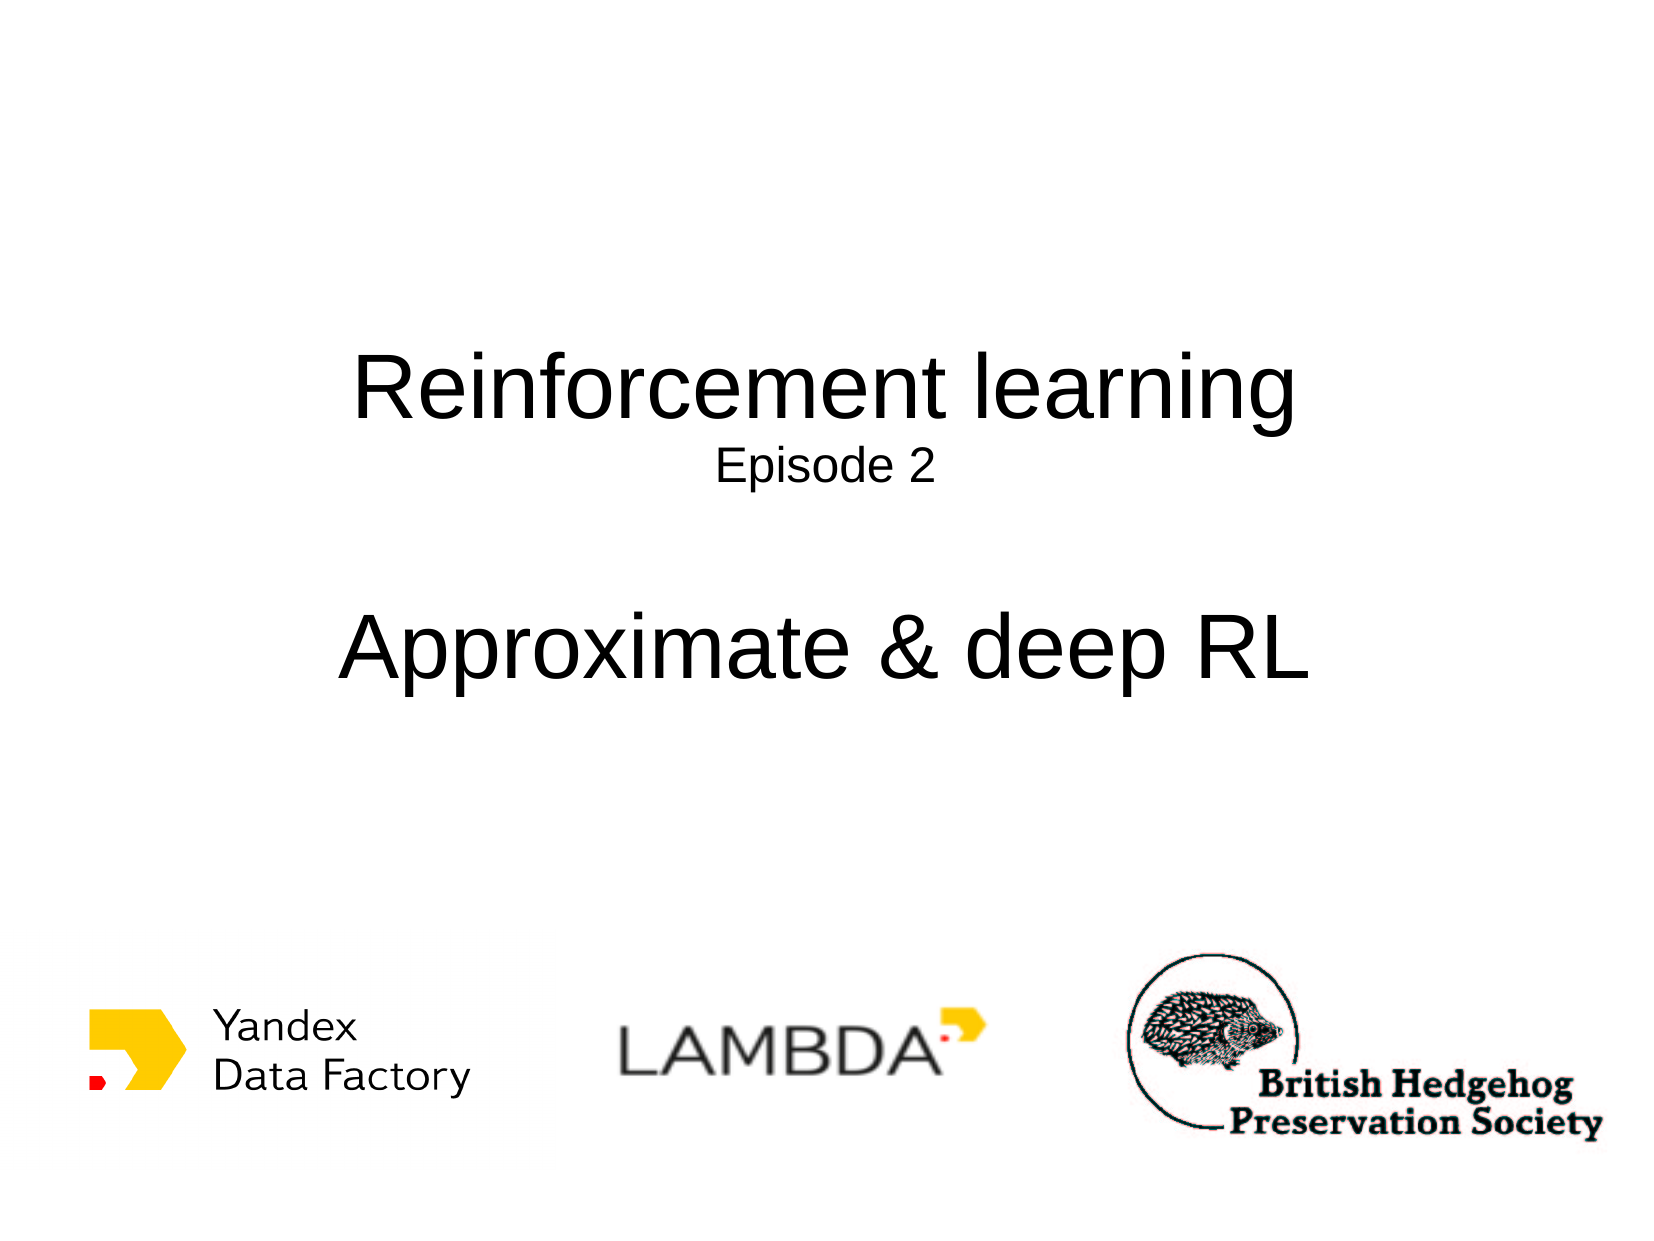

Reinforcement learning
Episode 2
Approximate & deep RL
1